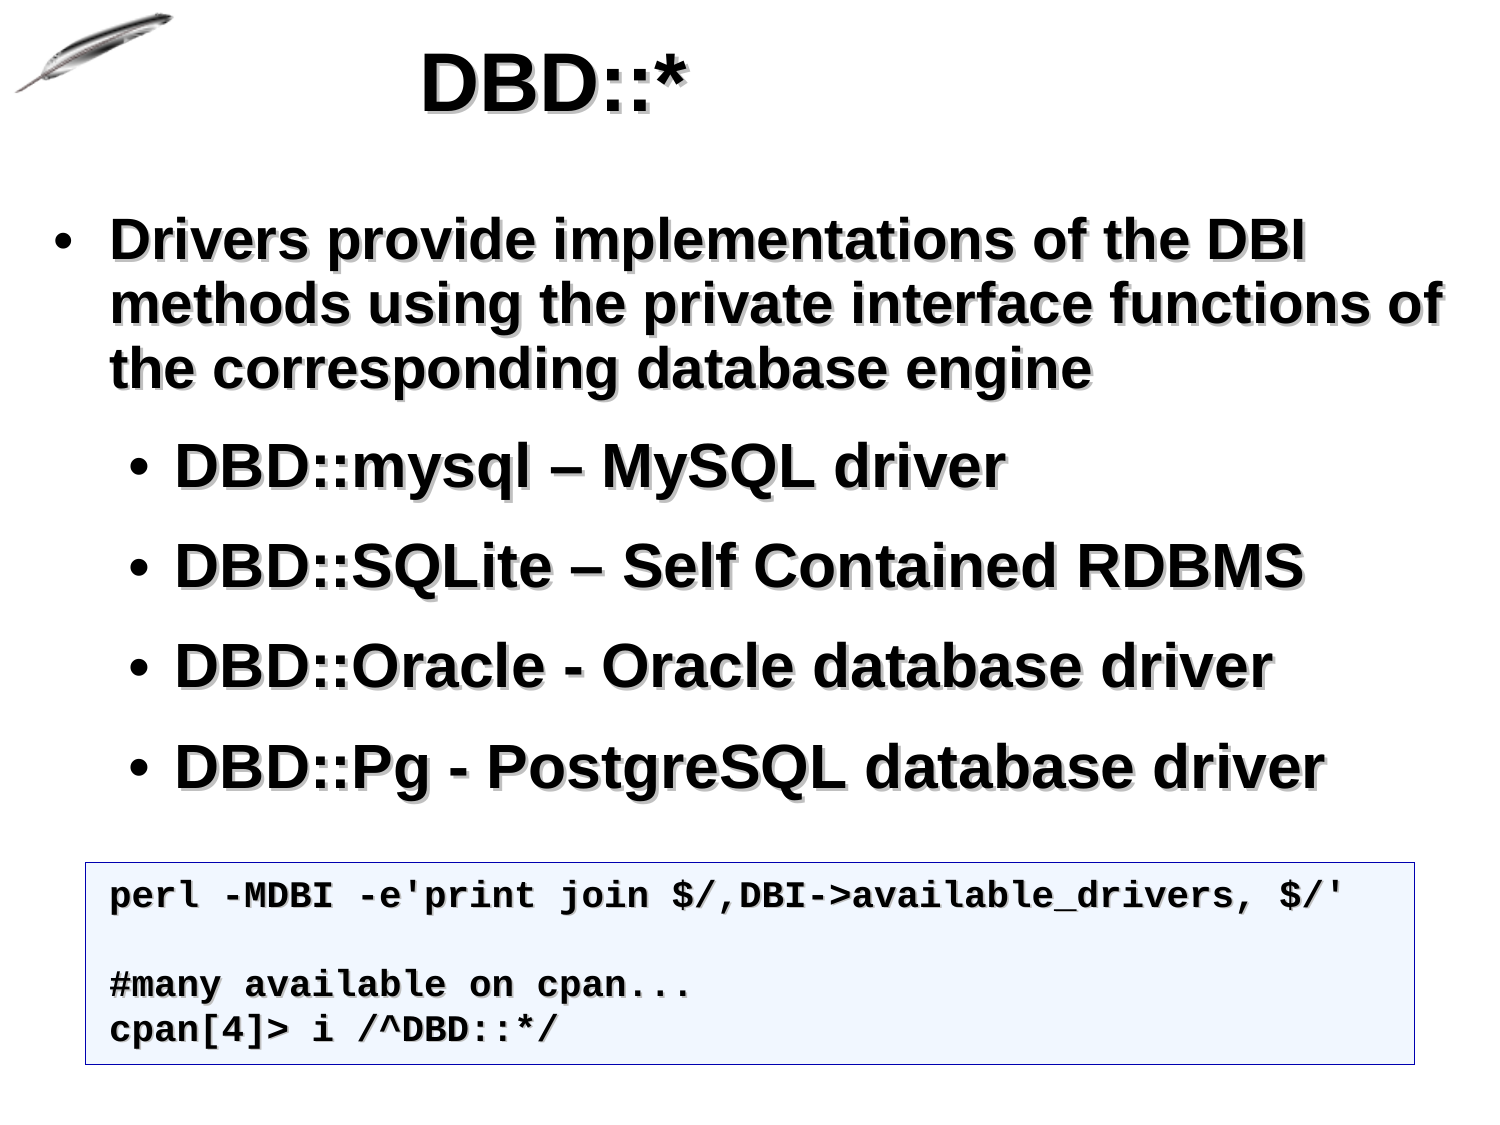

# DBD::*
Drivers provide implementations of the DBI methods using the private interface functions of the corresponding database engine
DBD::mysql – MySQL driver
DBD::SQLite – Self Contained RDBMS
DBD::Oracle - Oracle database driver
DBD::Pg - PostgreSQL database driver
perl -MDBI -e'print join $/,DBI->available_drivers, $/'
#many available on cpan...
cpan[4]> i /^DBD::*/